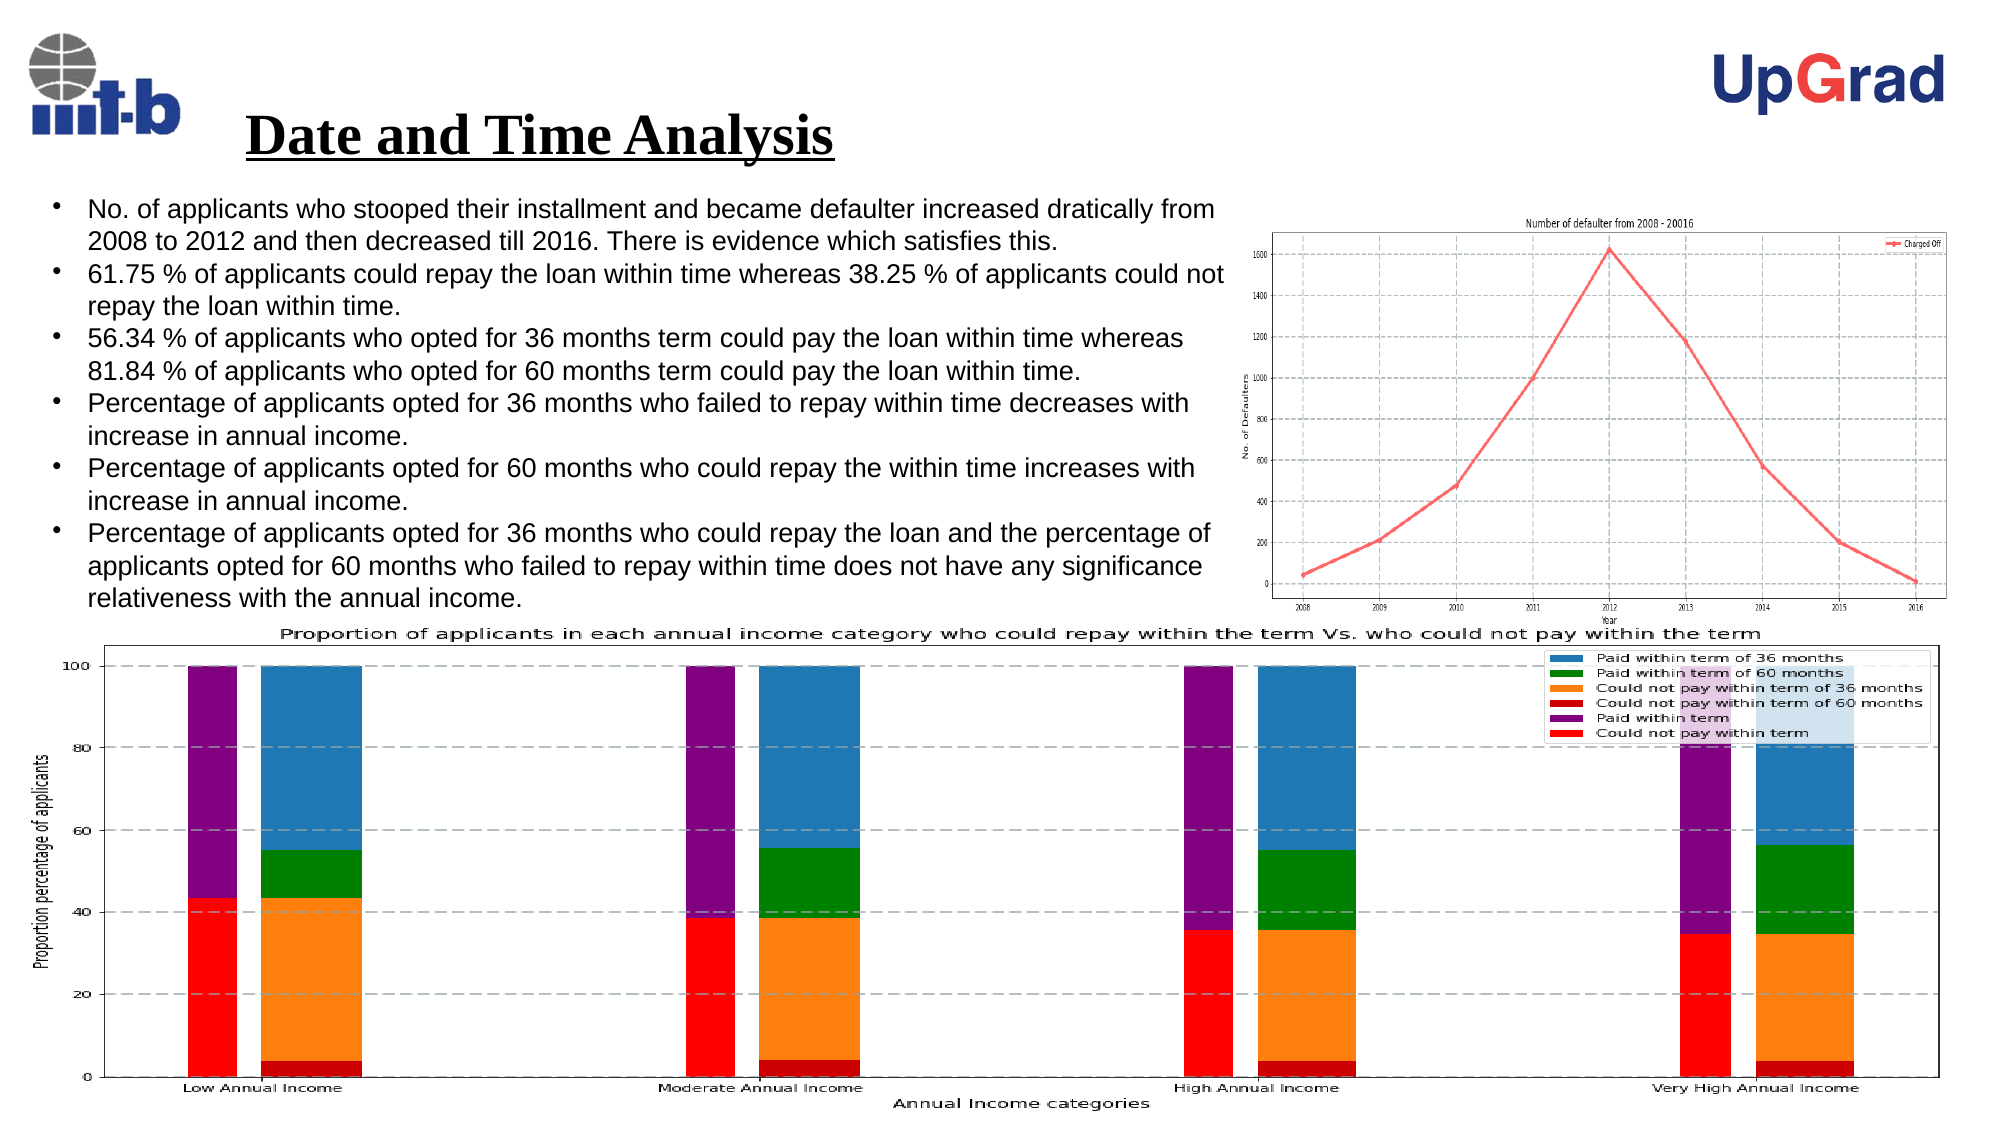

Date and Time Analysis
No. of applicants who stooped their installment and became defaulter increased dratically from 2008 to 2012 and then decreased till 2016. There is evidence which satisfies this.
61.75 % of applicants could repay the loan within time whereas 38.25 % of applicants could not repay the loan within time.
56.34 % of applicants who opted for 36 months term could pay the loan within time whereas 81.84 % of applicants who opted for 60 months term could pay the loan within time.
Percentage of applicants opted for 36 months who failed to repay within time decreases with increase in annual income.
Percentage of applicants opted for 60 months who could repay the within time increases with increase in annual income.
Percentage of applicants opted for 36 months who could repay the loan and the percentage of applicants opted for 60 months who failed to repay within time does not have any significance relativeness with the annual income.